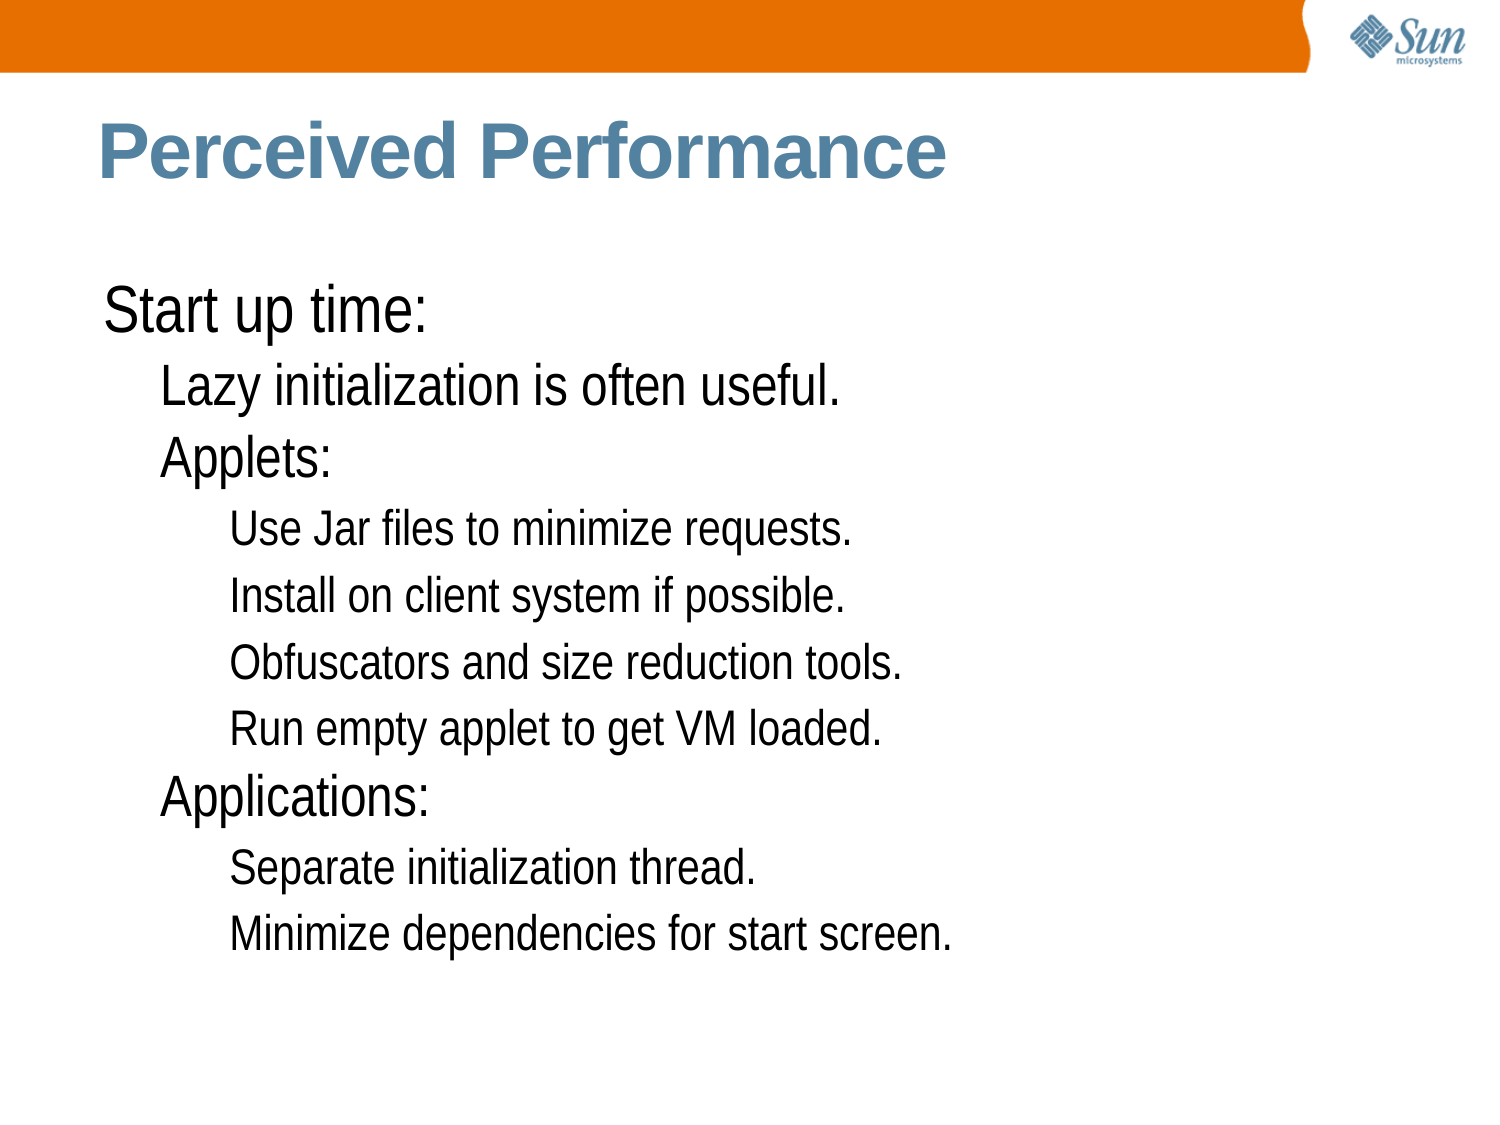

# Perceived Performance
Start up time:
Lazy initialization is often useful.
Applets:
Use Jar files to minimize requests.
Install on client system if possible.
Obfuscators and size reduction tools.
Run empty applet to get VM loaded.
Applications:
Separate initialization thread.
Minimize dependencies for start screen.